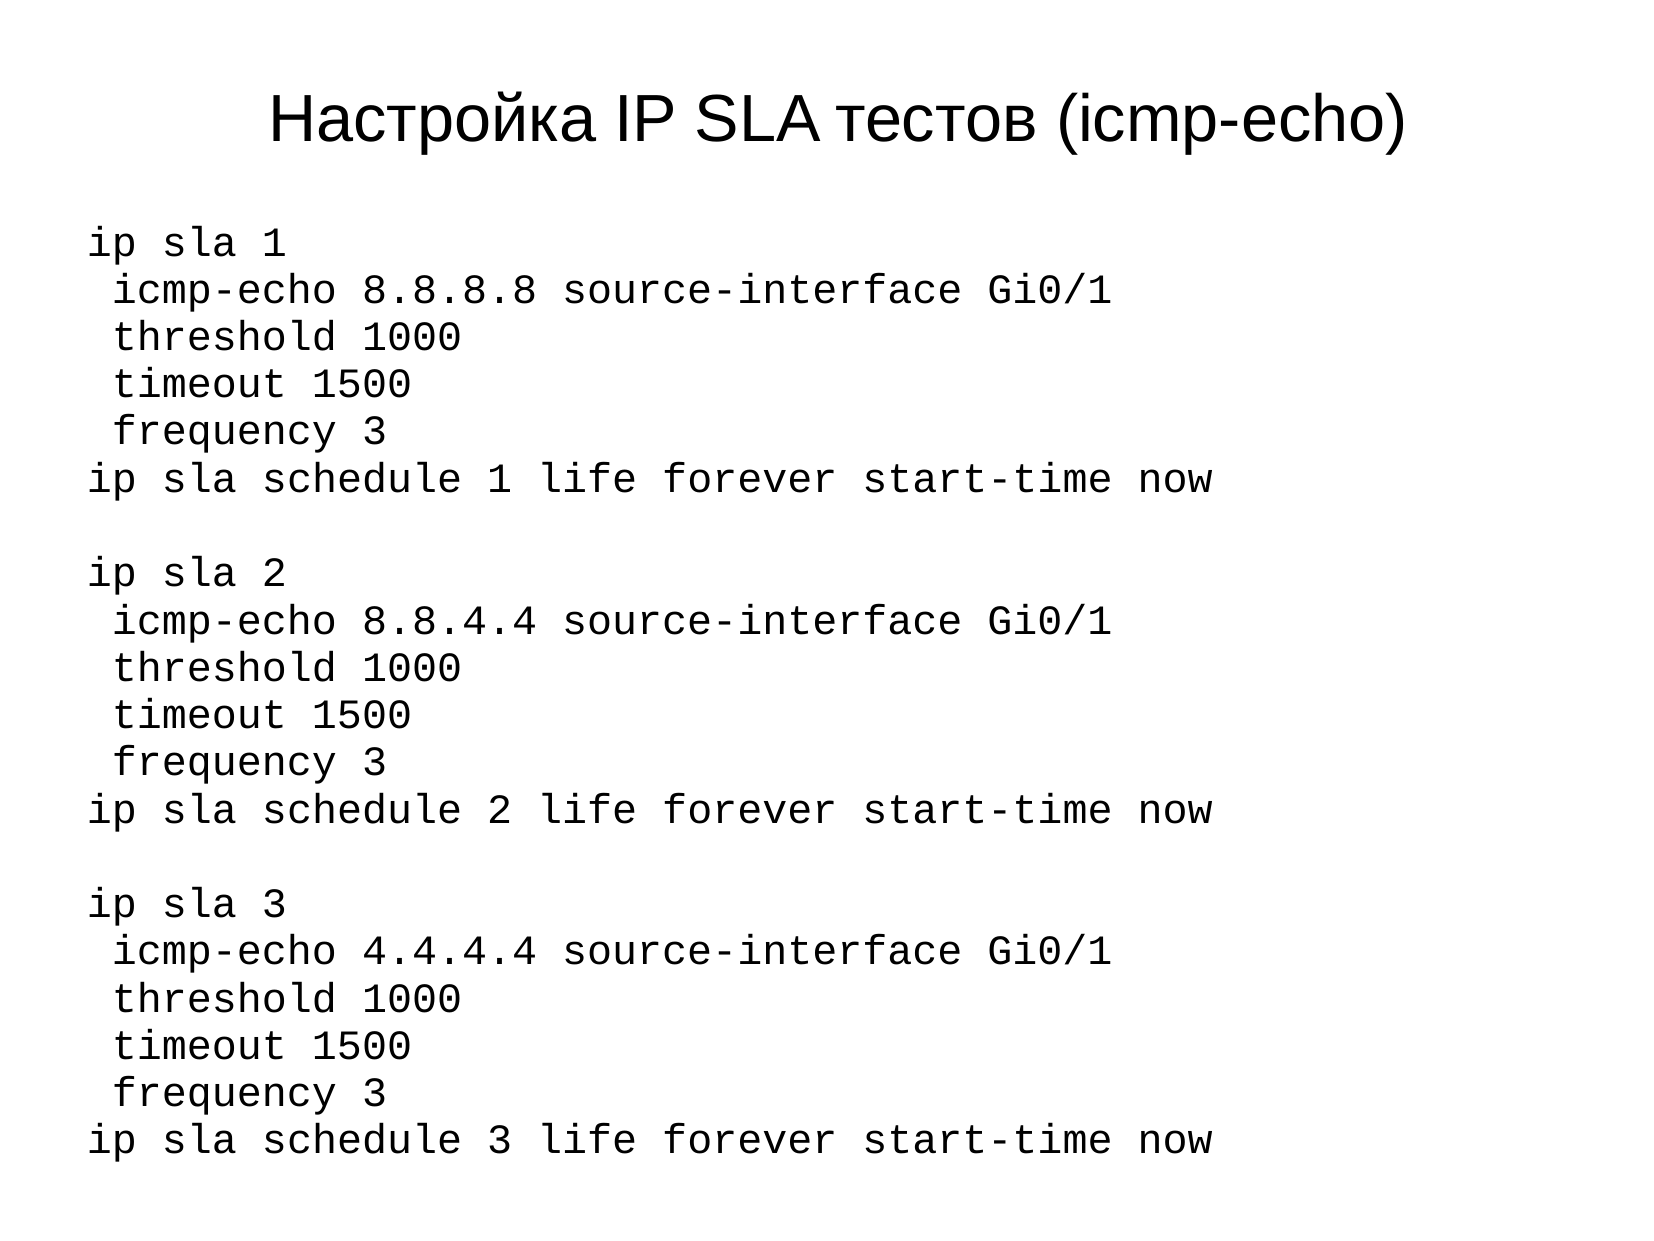

# Настройка IP SLA тестов (icmp-echo)
ip sla 1
 icmp-echo 8.8.8.8 source-interface Gi0/1
 threshold 1000
 timeout 1500
 frequency 3
ip sla schedule 1 life forever start-time now
ip sla 2
 icmp-echo 8.8.4.4 source-interface Gi0/1
 threshold 1000
 timeout 1500
 frequency 3
ip sla schedule 2 life forever start-time now
ip sla 3
 icmp-echo 4.4.4.4 source-interface Gi0/1
 threshold 1000
 timeout 1500
 frequency 3
ip sla schedule 3 life forever start-time now